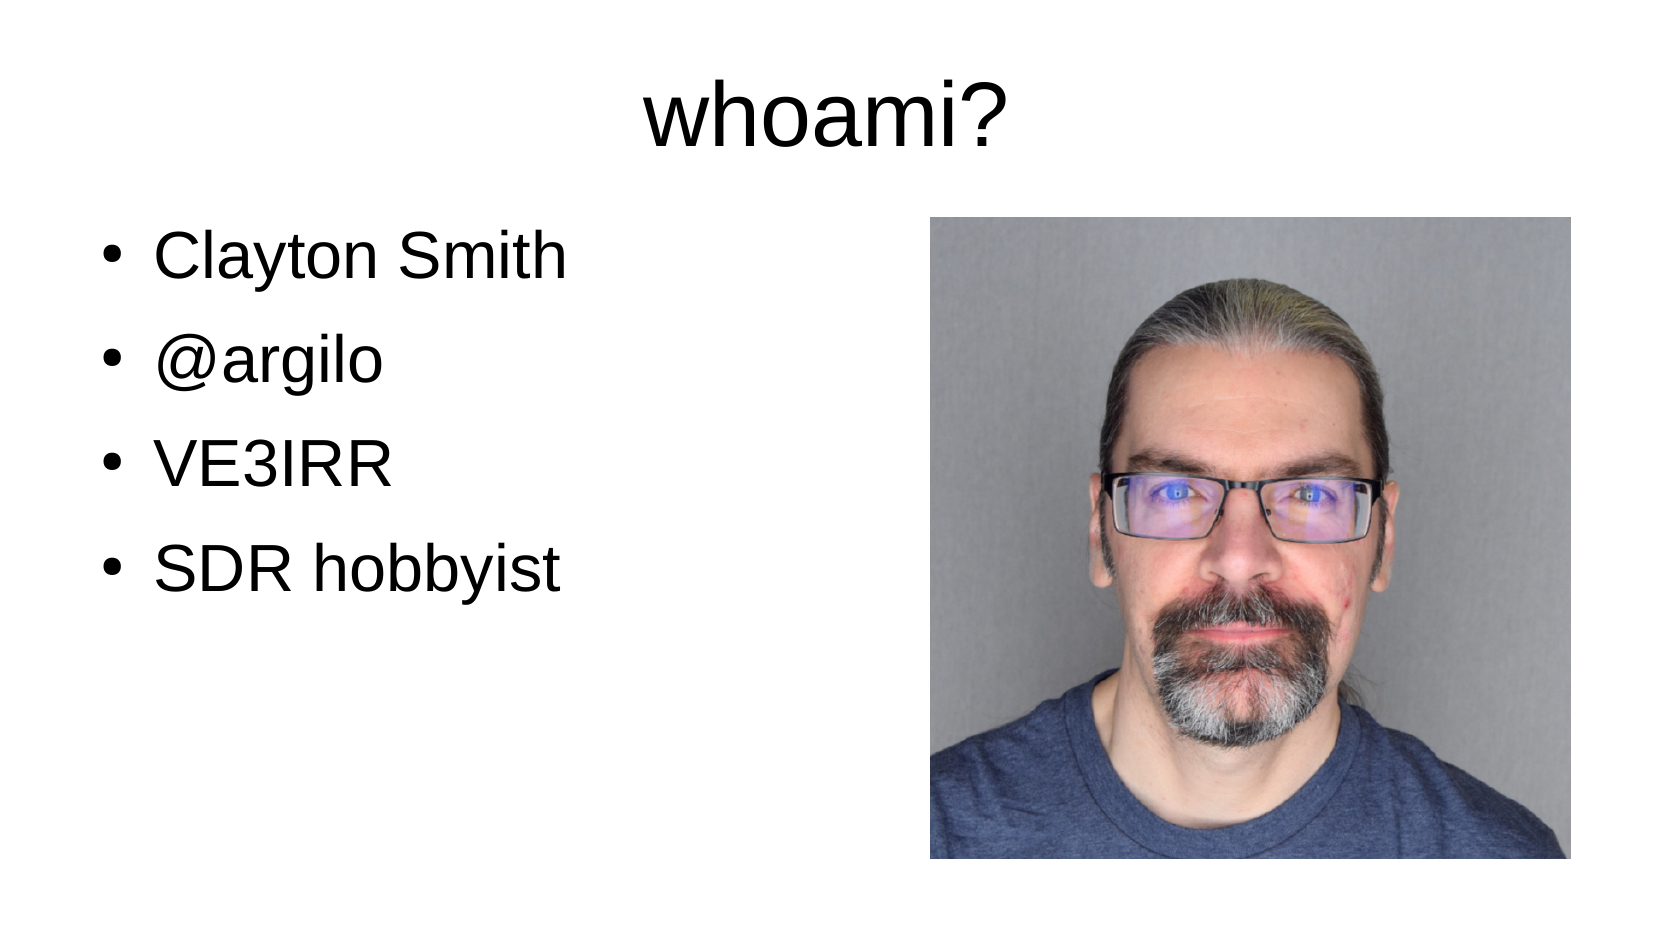

# whoami?
Clayton Smith
@argilo
VE3IRR
SDR hobbyist